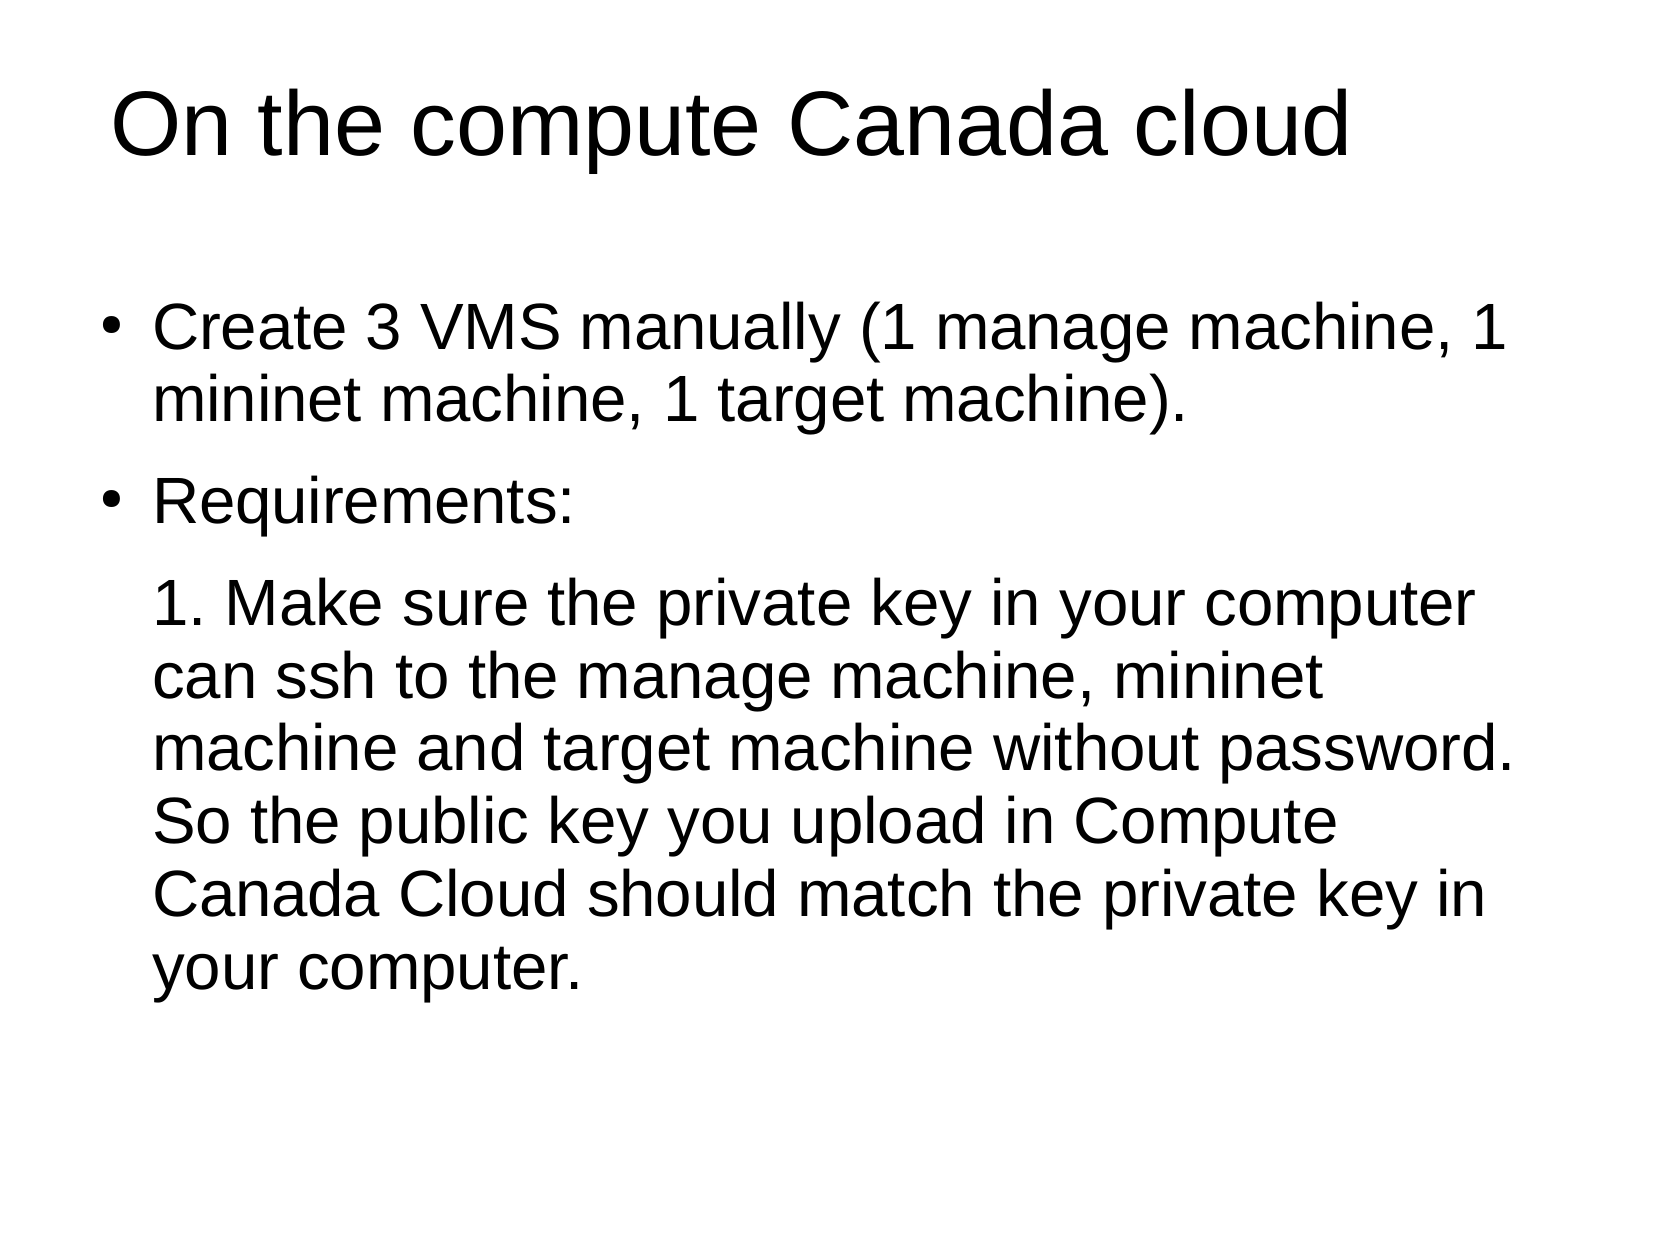

# On the compute Canada cloud
Create 3 VMS manually (1 manage machine, 1 mininet machine, 1 target machine).
Requirements:
1. Make sure the private key in your computer can ssh to the manage machine, mininet machine and target machine without password. So the public key you upload in Compute Canada Cloud should match the private key in your computer.